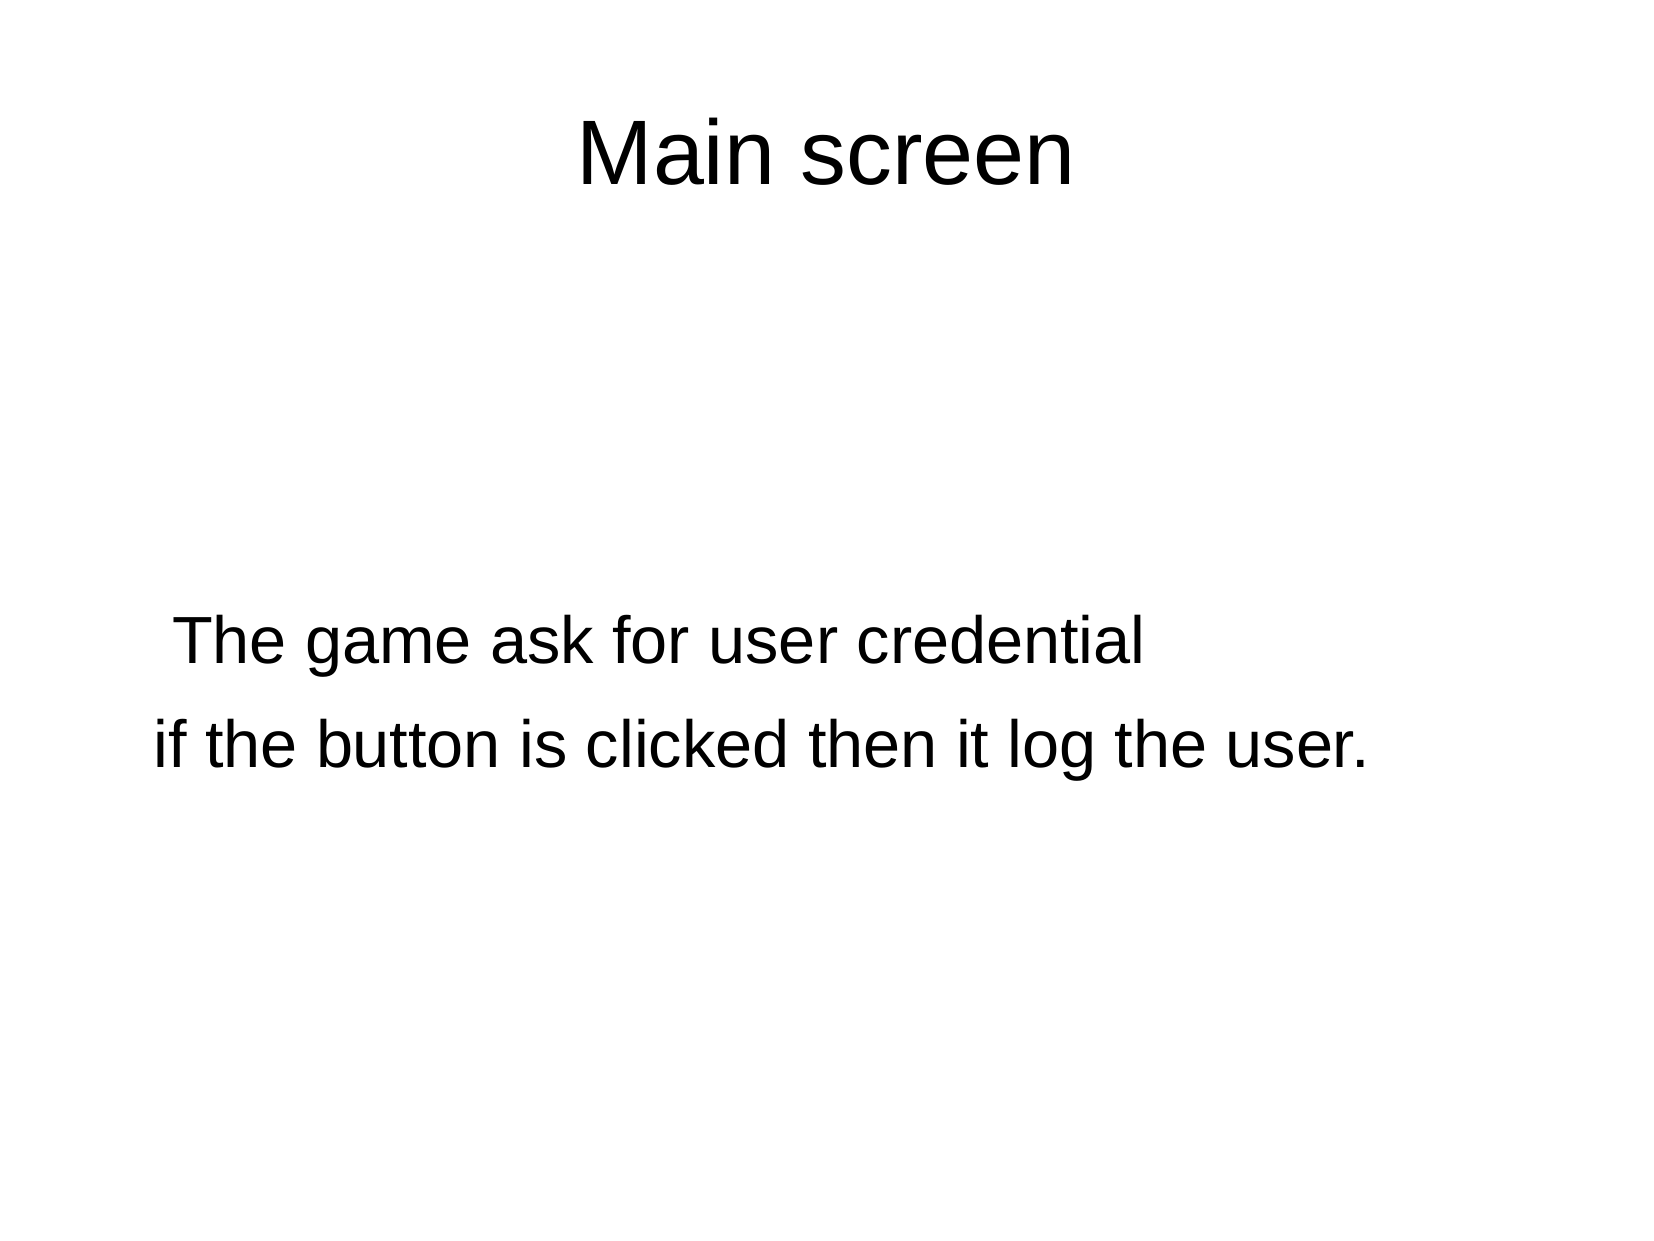

# Main screen
 The game ask for user credential
if the button is clicked then it log the user.